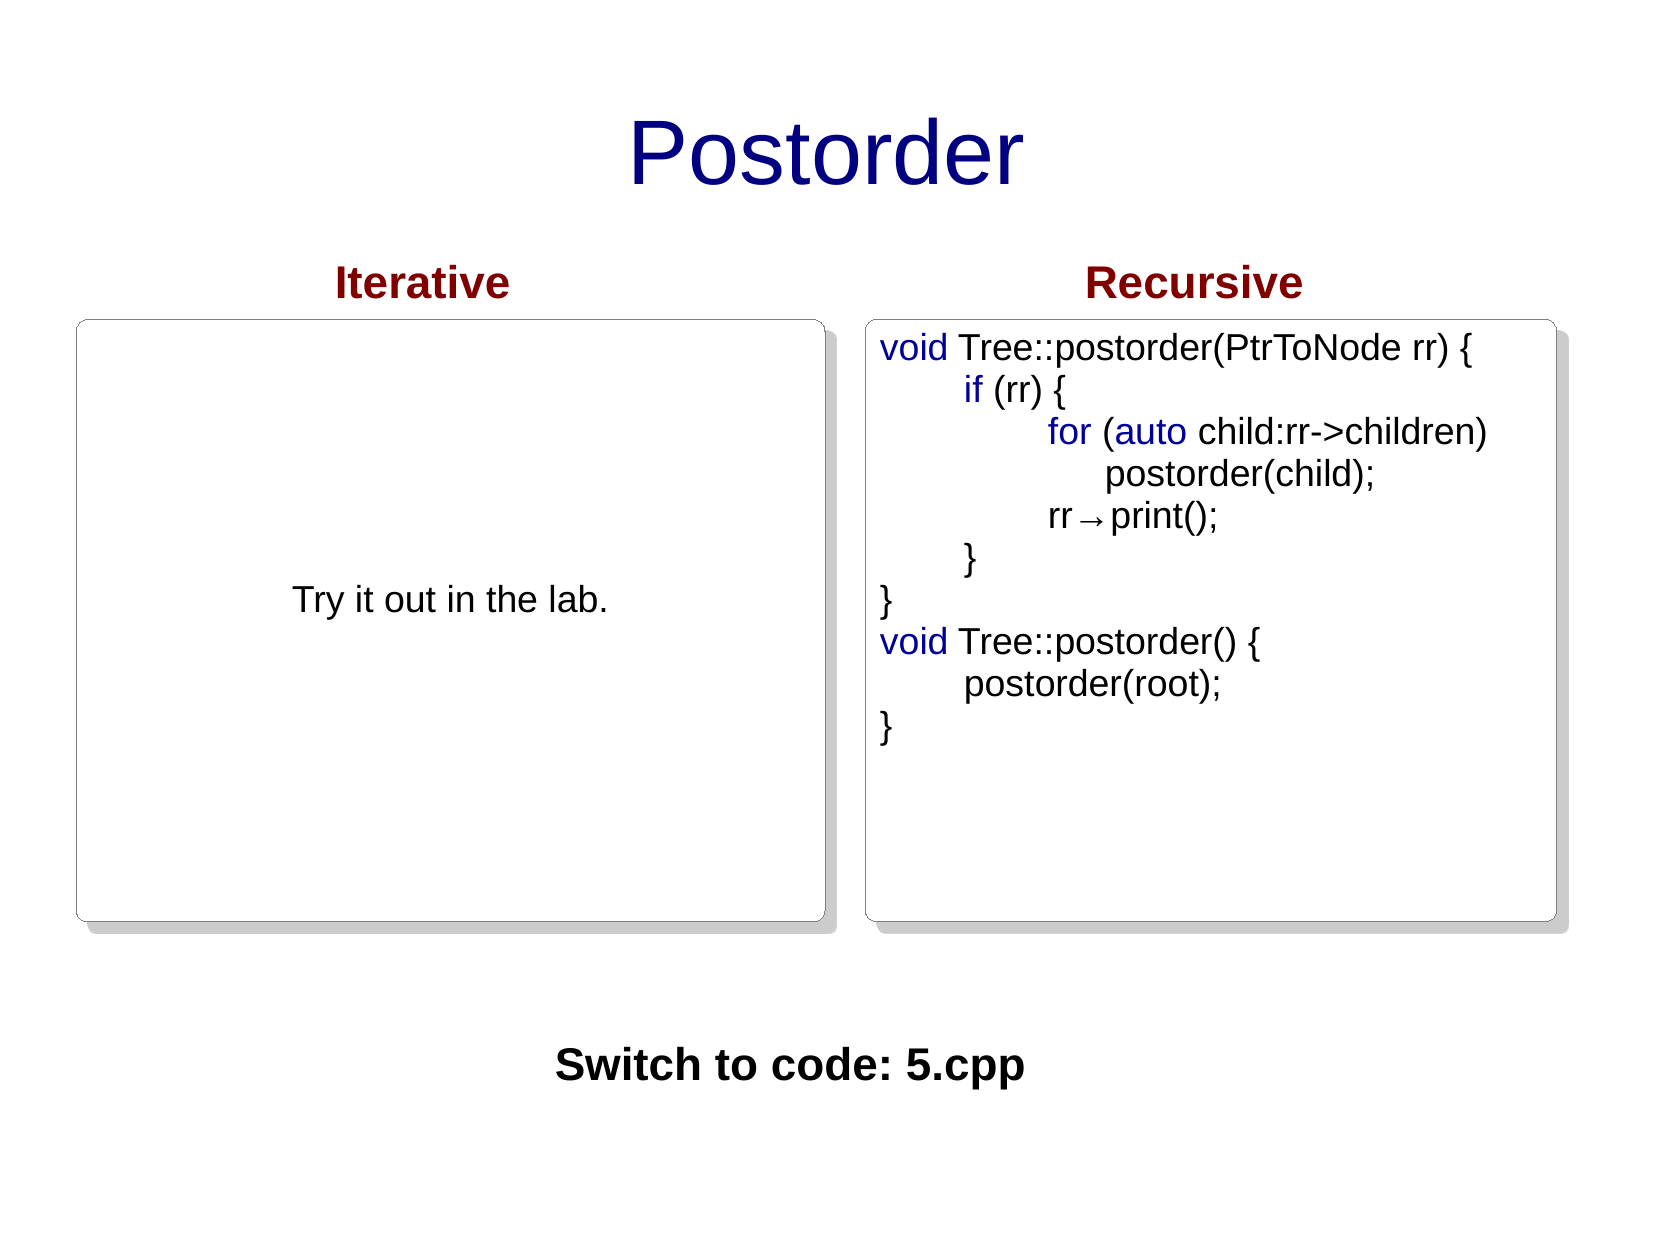

# Postorder
Iterative
Recursive
void Tree::postorder(PtrToNode rr) {
 if (rr) {
 for (auto child:rr->children)
			postorder(child);
 rr→print();
 }
}
void Tree::postorder() {
 postorder(root);
}
Try it out in the lab.
Switch to code: 5.cpp